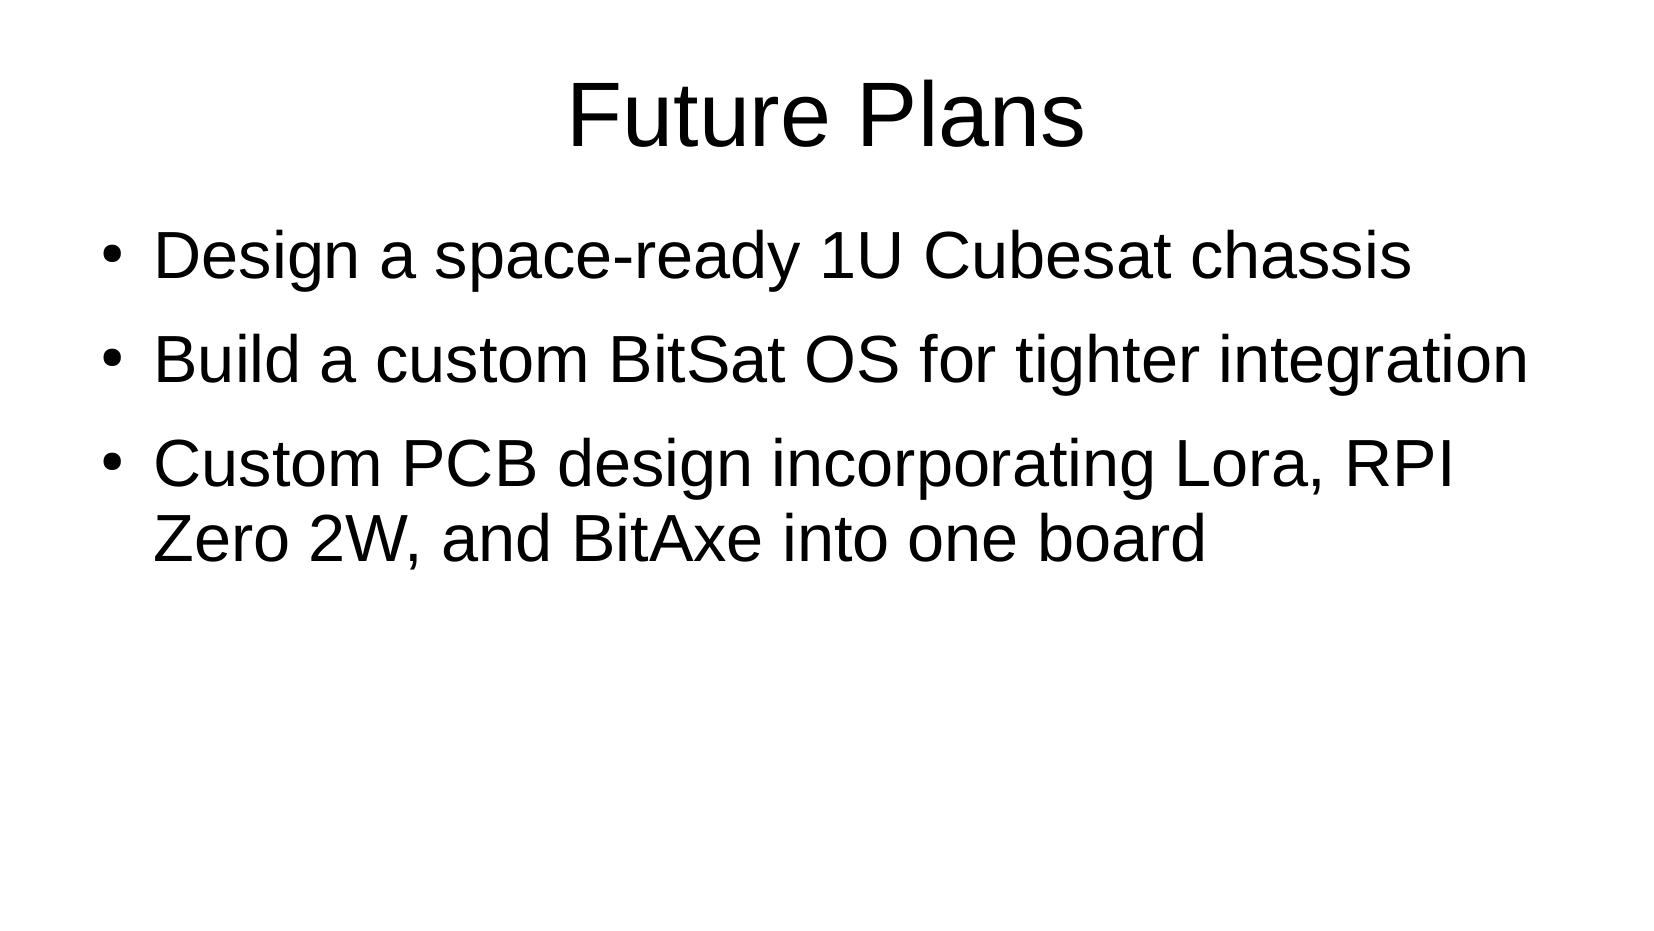

# Future Plans
Design a space-ready 1U Cubesat chassis
Build a custom BitSat OS for tighter integration
Custom PCB design incorporating Lora, RPI Zero 2W, and BitAxe into one board